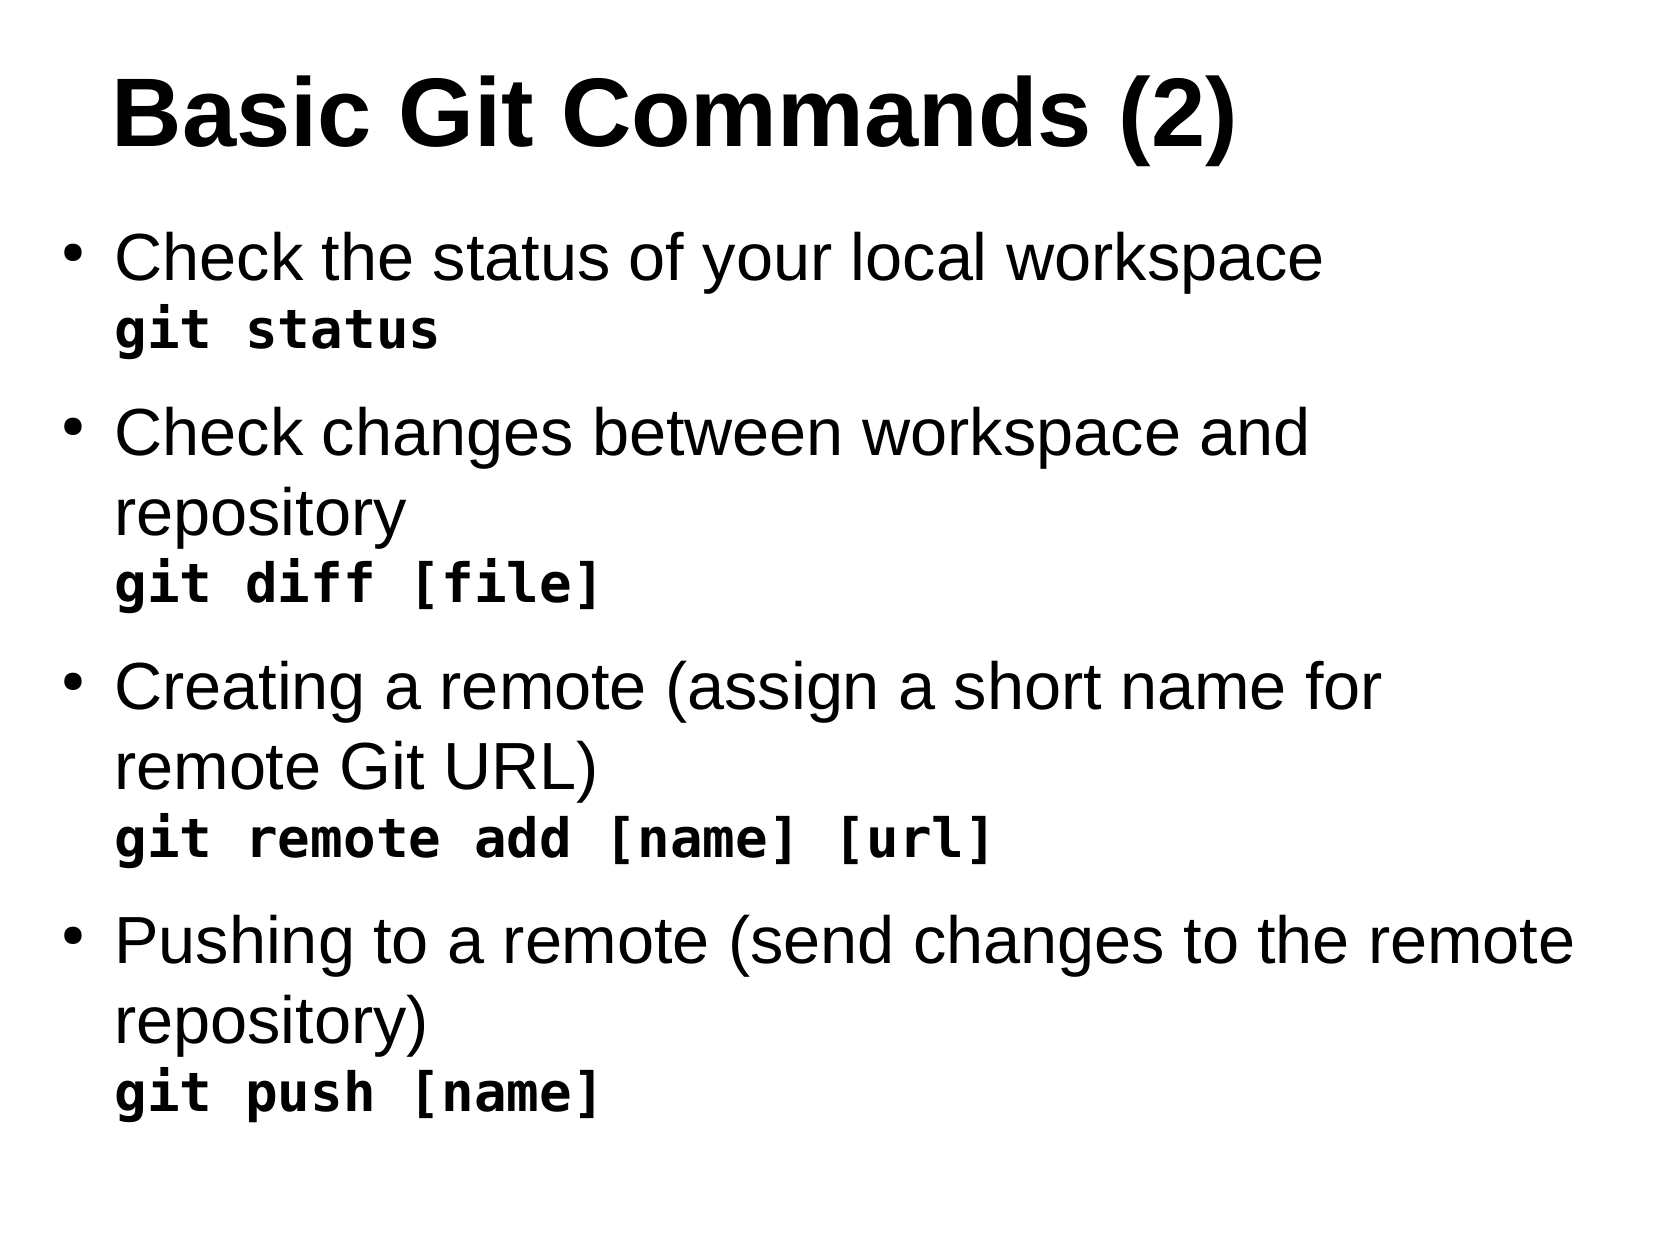

Basic Git Commands (2)
# Check the status of your local workspace git status
Check changes between workspace and repository
git diff [file]
Creating a remote (assign a short name for remote Git URL)
git remote add [name] [url]
Pushing to a remote (send changes to the remote repository)
git push [name]